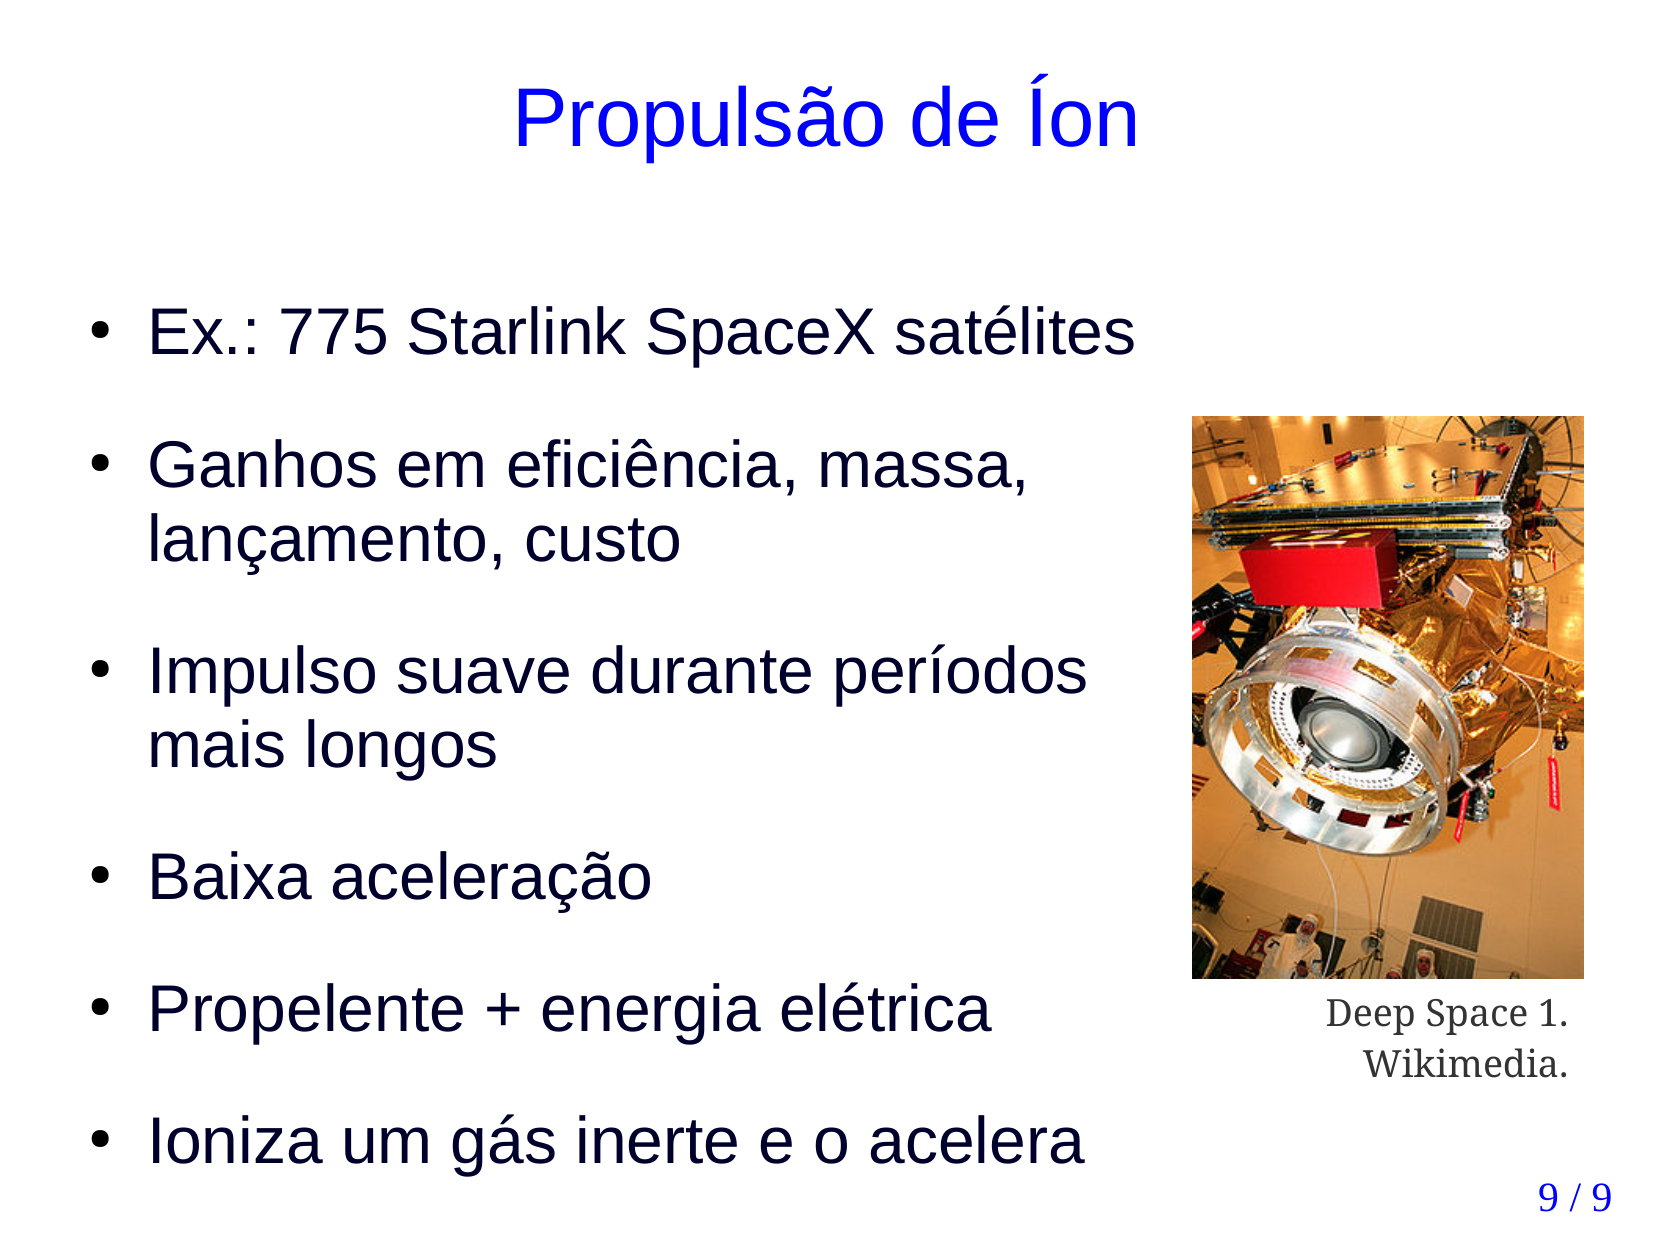

# Propulsão de Íon
Ex.: 775 Starlink SpaceX satélites
Ganhos em eficiência, massa,
lançamento, custo
Impulso suave durante períodos
mais longos
Baixa aceleração
Propelente + energia elétrica
Ioniza um gás inerte e o acelera
Deep Space 1. Wikimedia.
9